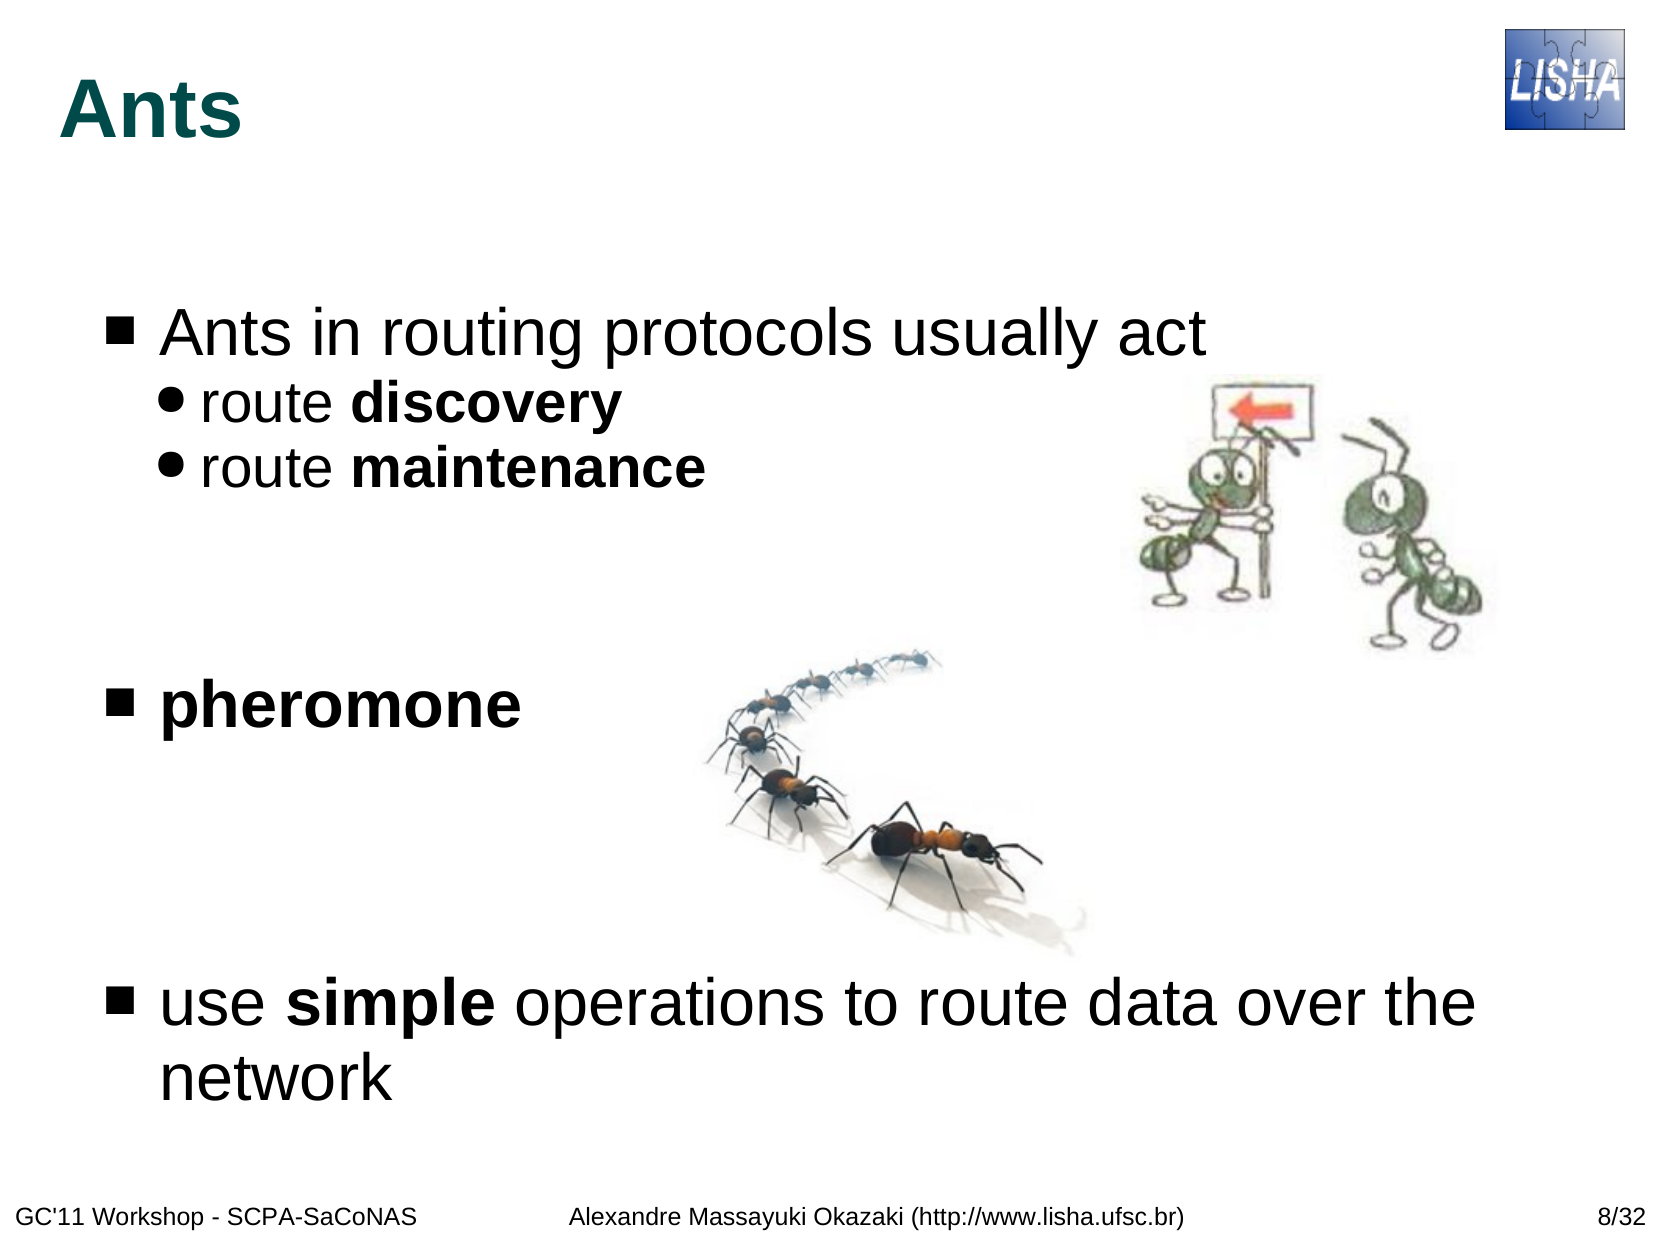

# Ants
Ants in routing protocols usually act
route discovery
route maintenance
pheromone
use simple operations to route data over the network